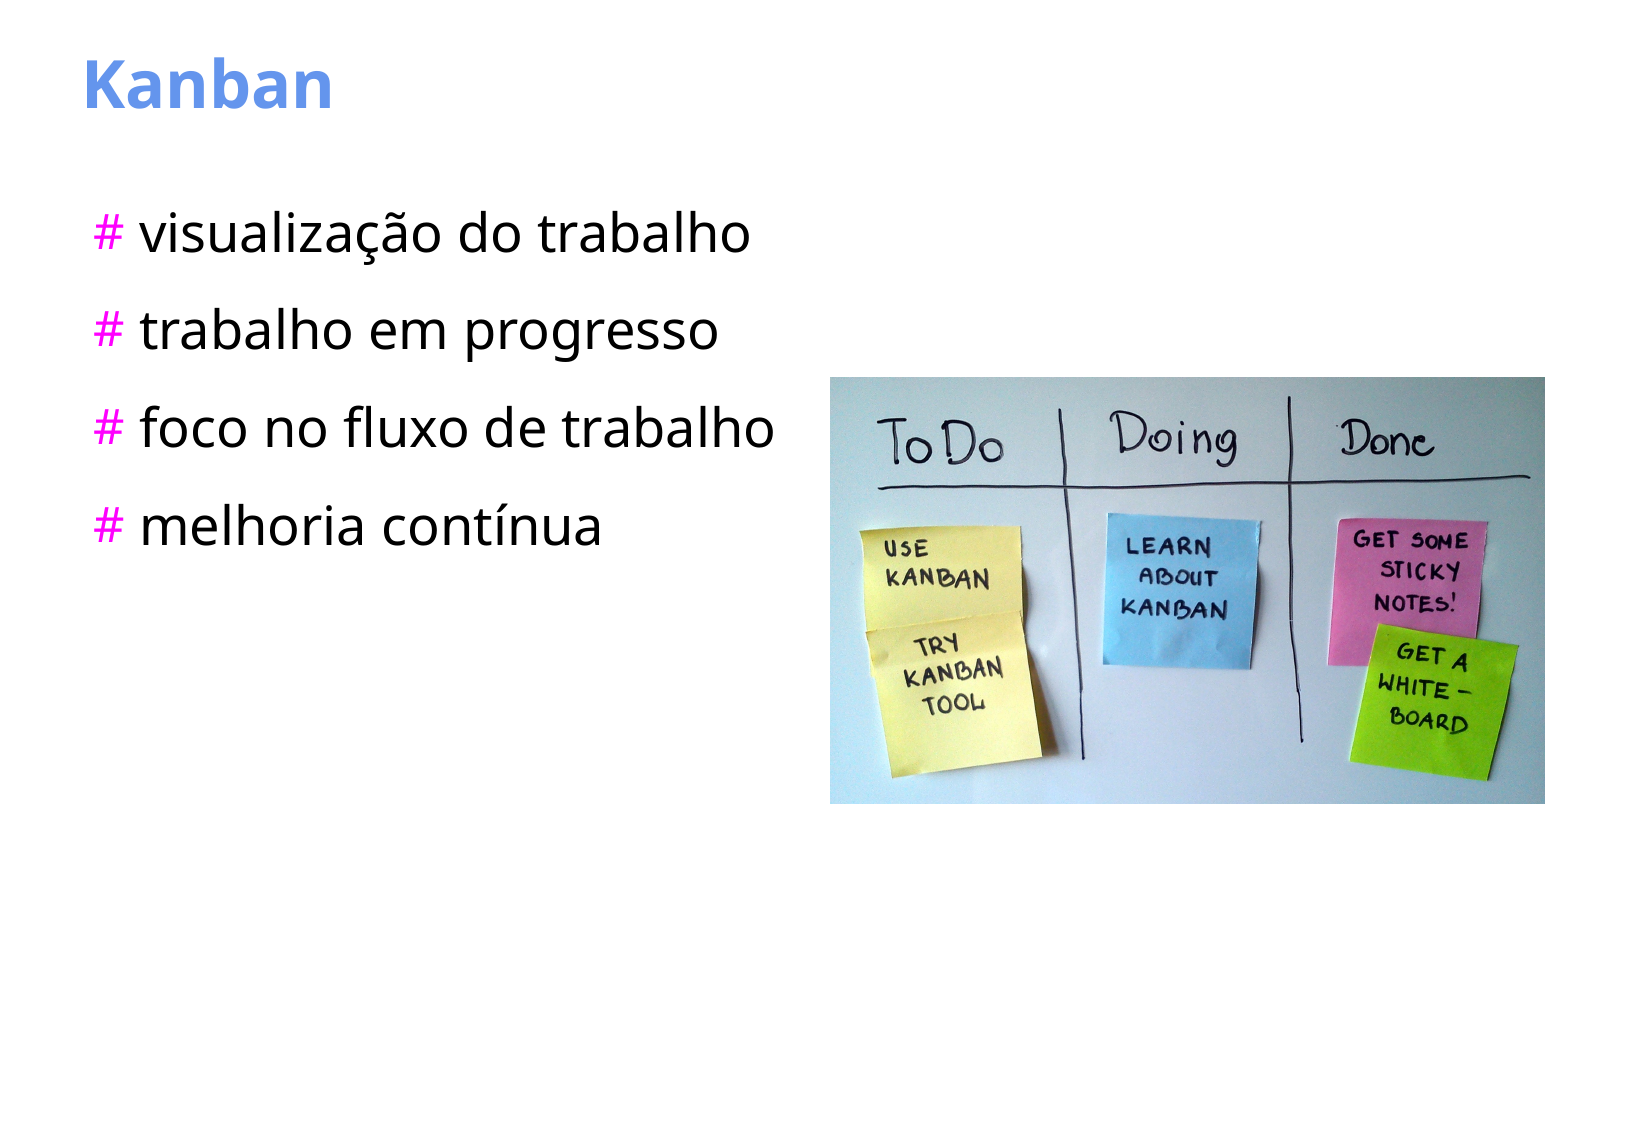

Kanban
# visualização do trabalho
trabalho em progresso
foco no fluxo de trabalho
melhoria contínua